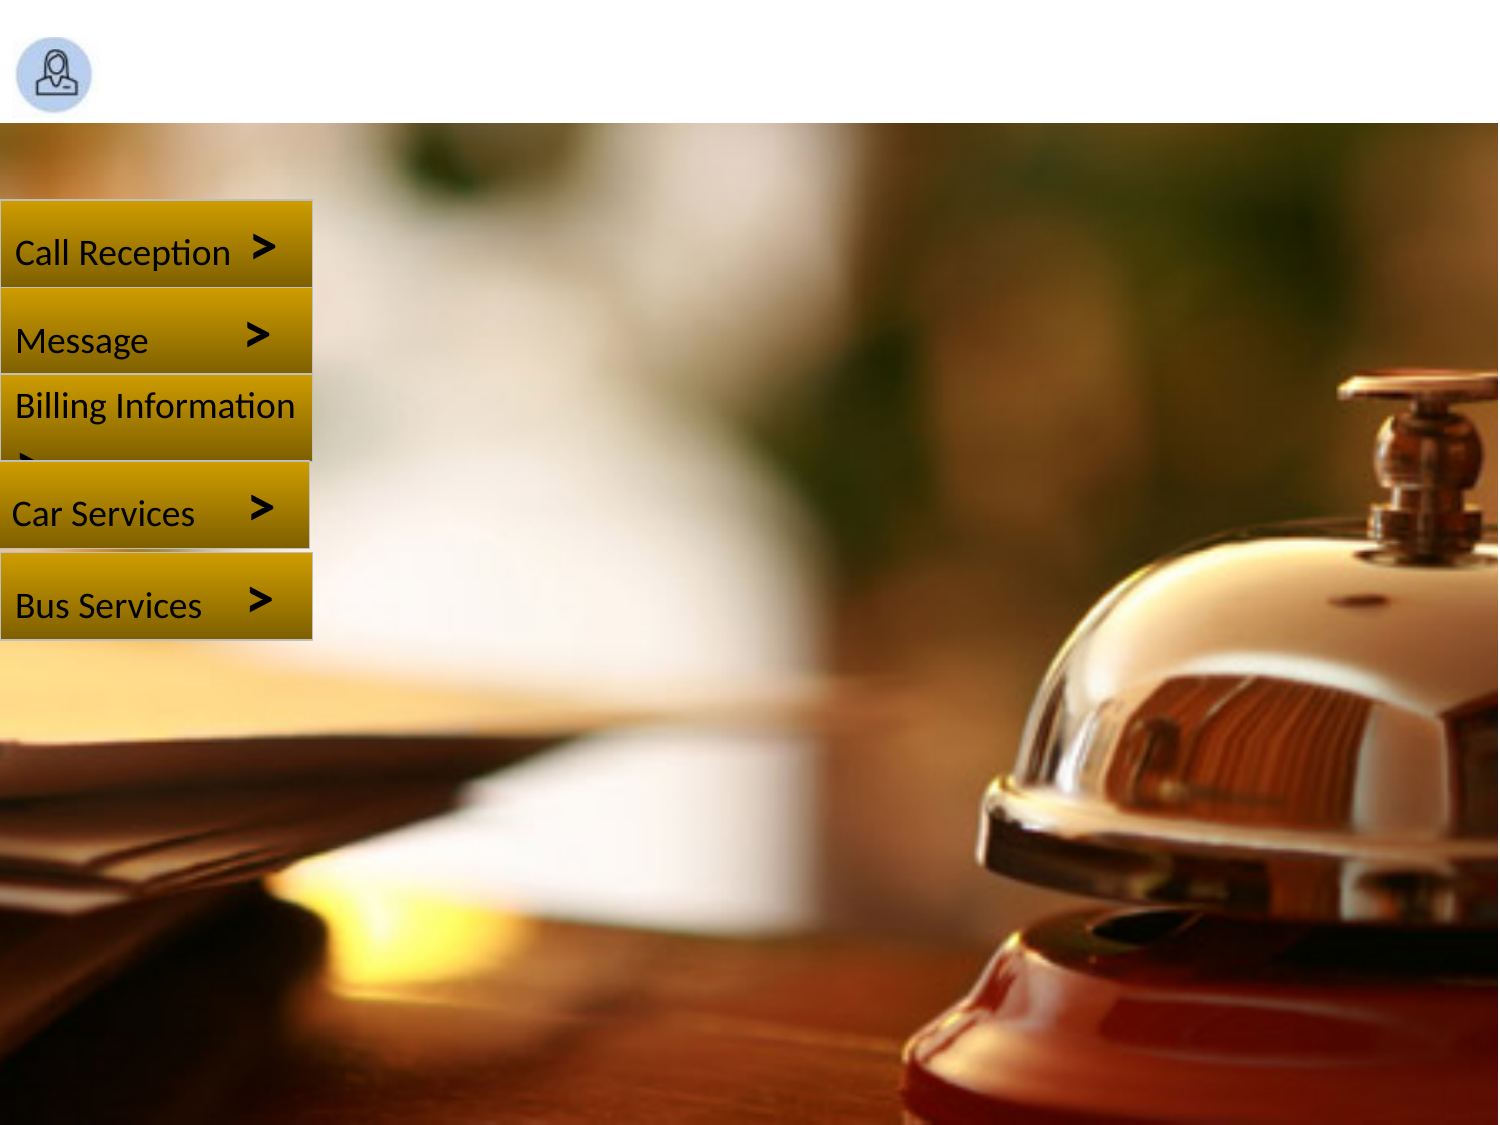

Call Reception ˃
Message ˃
Billing Information ˃
Car Services ˃
Bus Services ˃